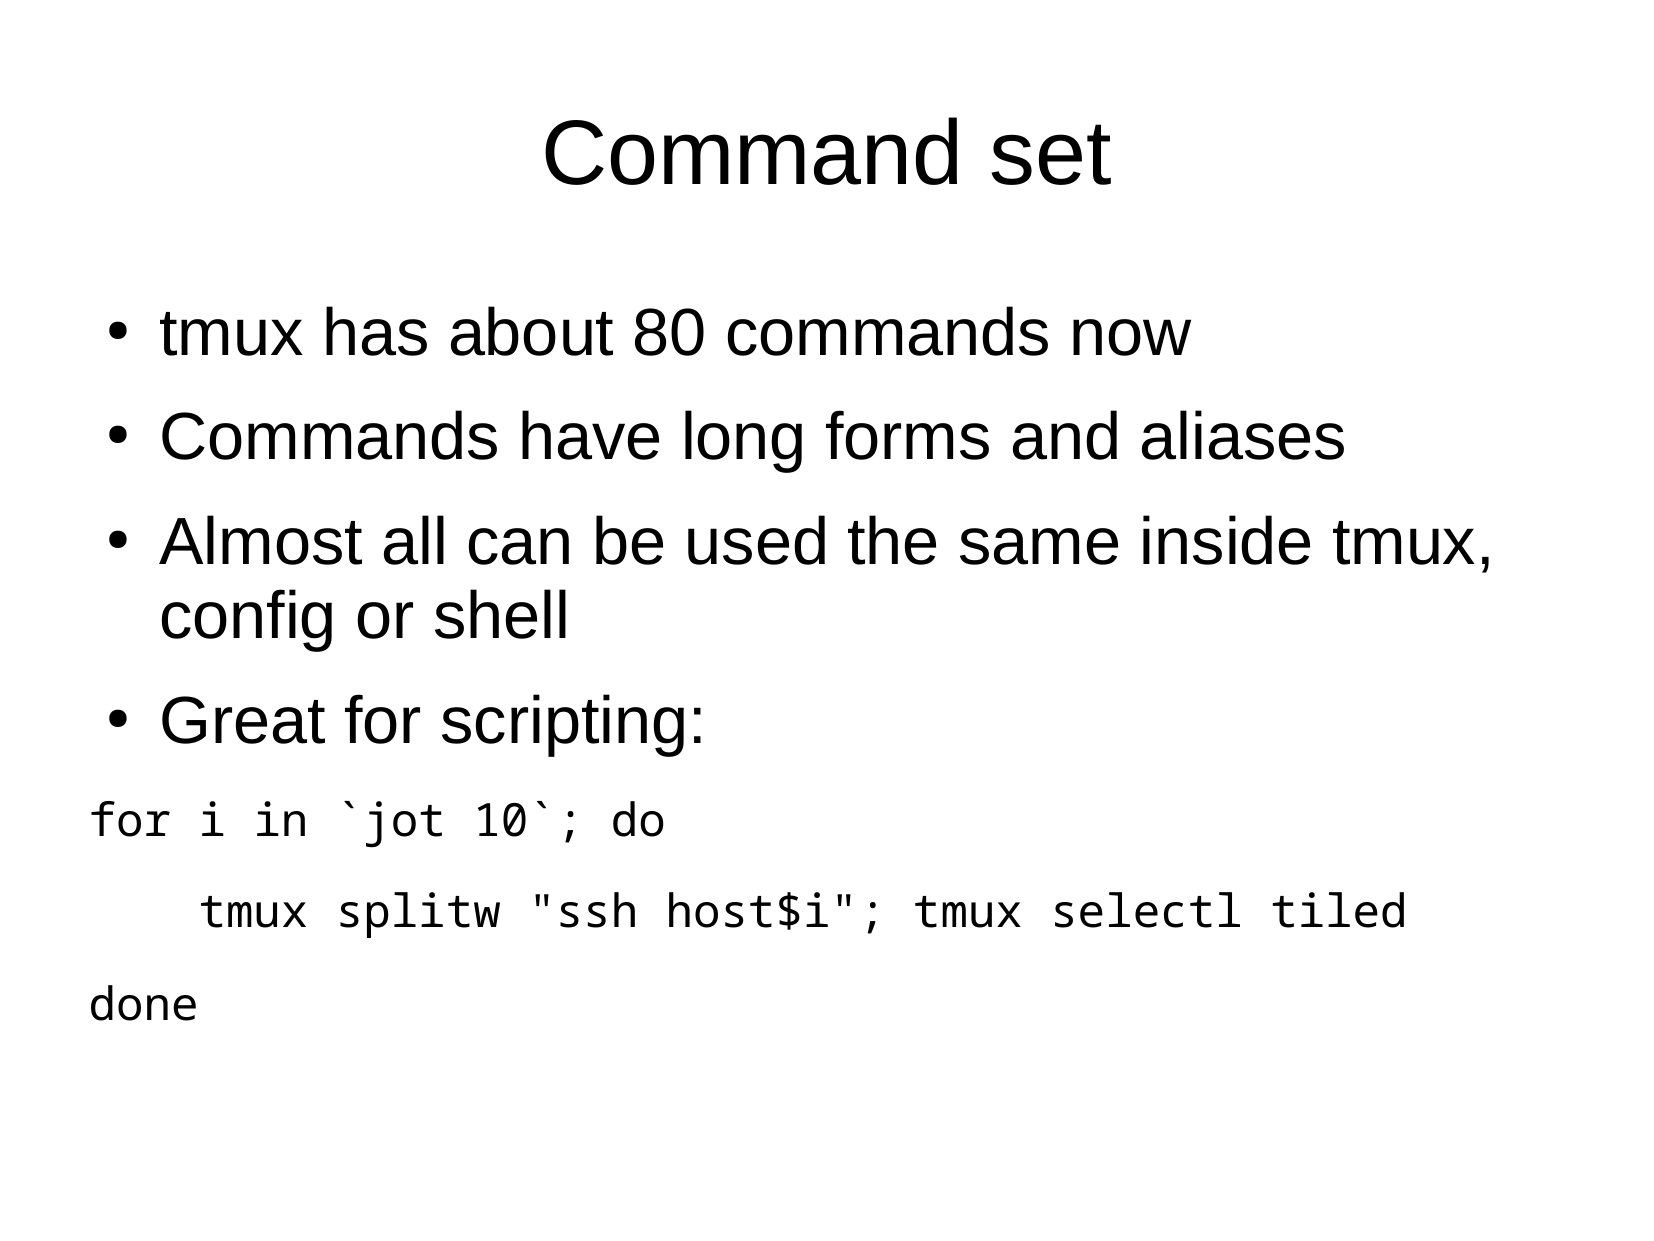

# Command set
tmux has about 80 commands now
Commands have long forms and aliases
Almost all can be used the same inside tmux, config or shell
Great for scripting:
for i in `jot 10`; do
 tmux splitw "ssh host$i"; tmux selectl tiled
done